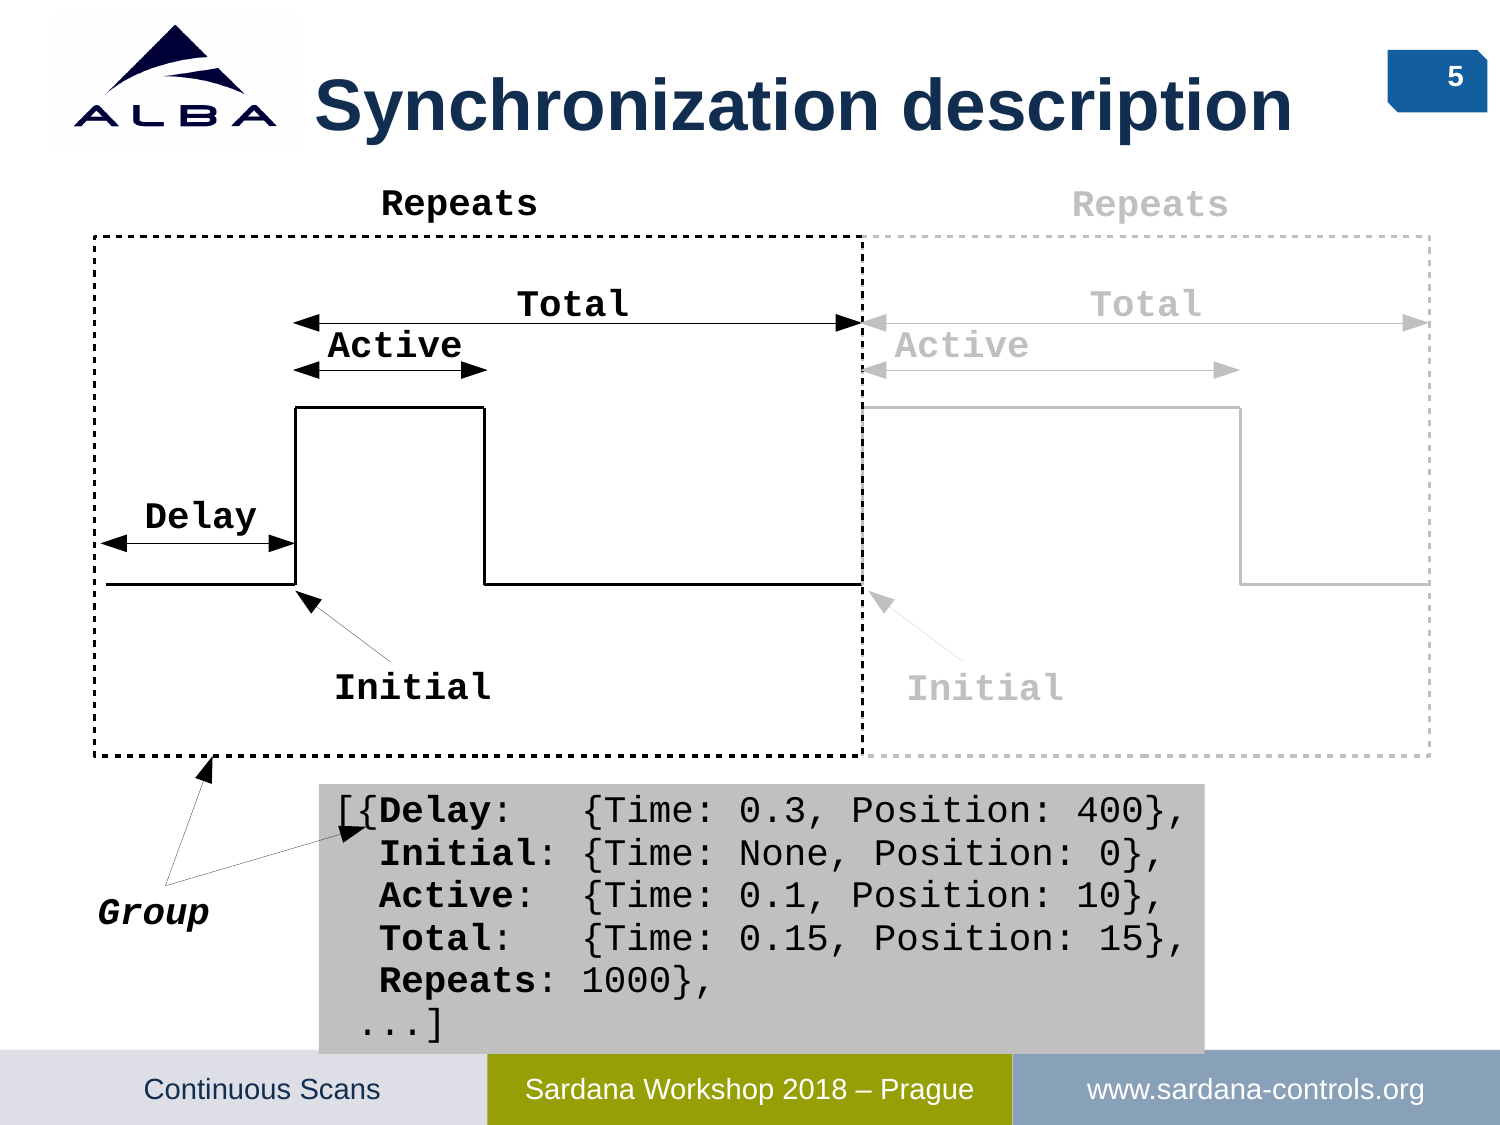

# Synchronization description
Repeats
Repeats
Total
Total
Active
Active
Delay
Initial
Initial
[{Delay: {Time: 0.3, Position: 400},
 Initial: {Time: None, Position: 0},
 Active: {Time: 0.1, Position: 10},
 Total: {Time: 0.15, Position: 15},
 Repeats: 1000},
 ...]
Group